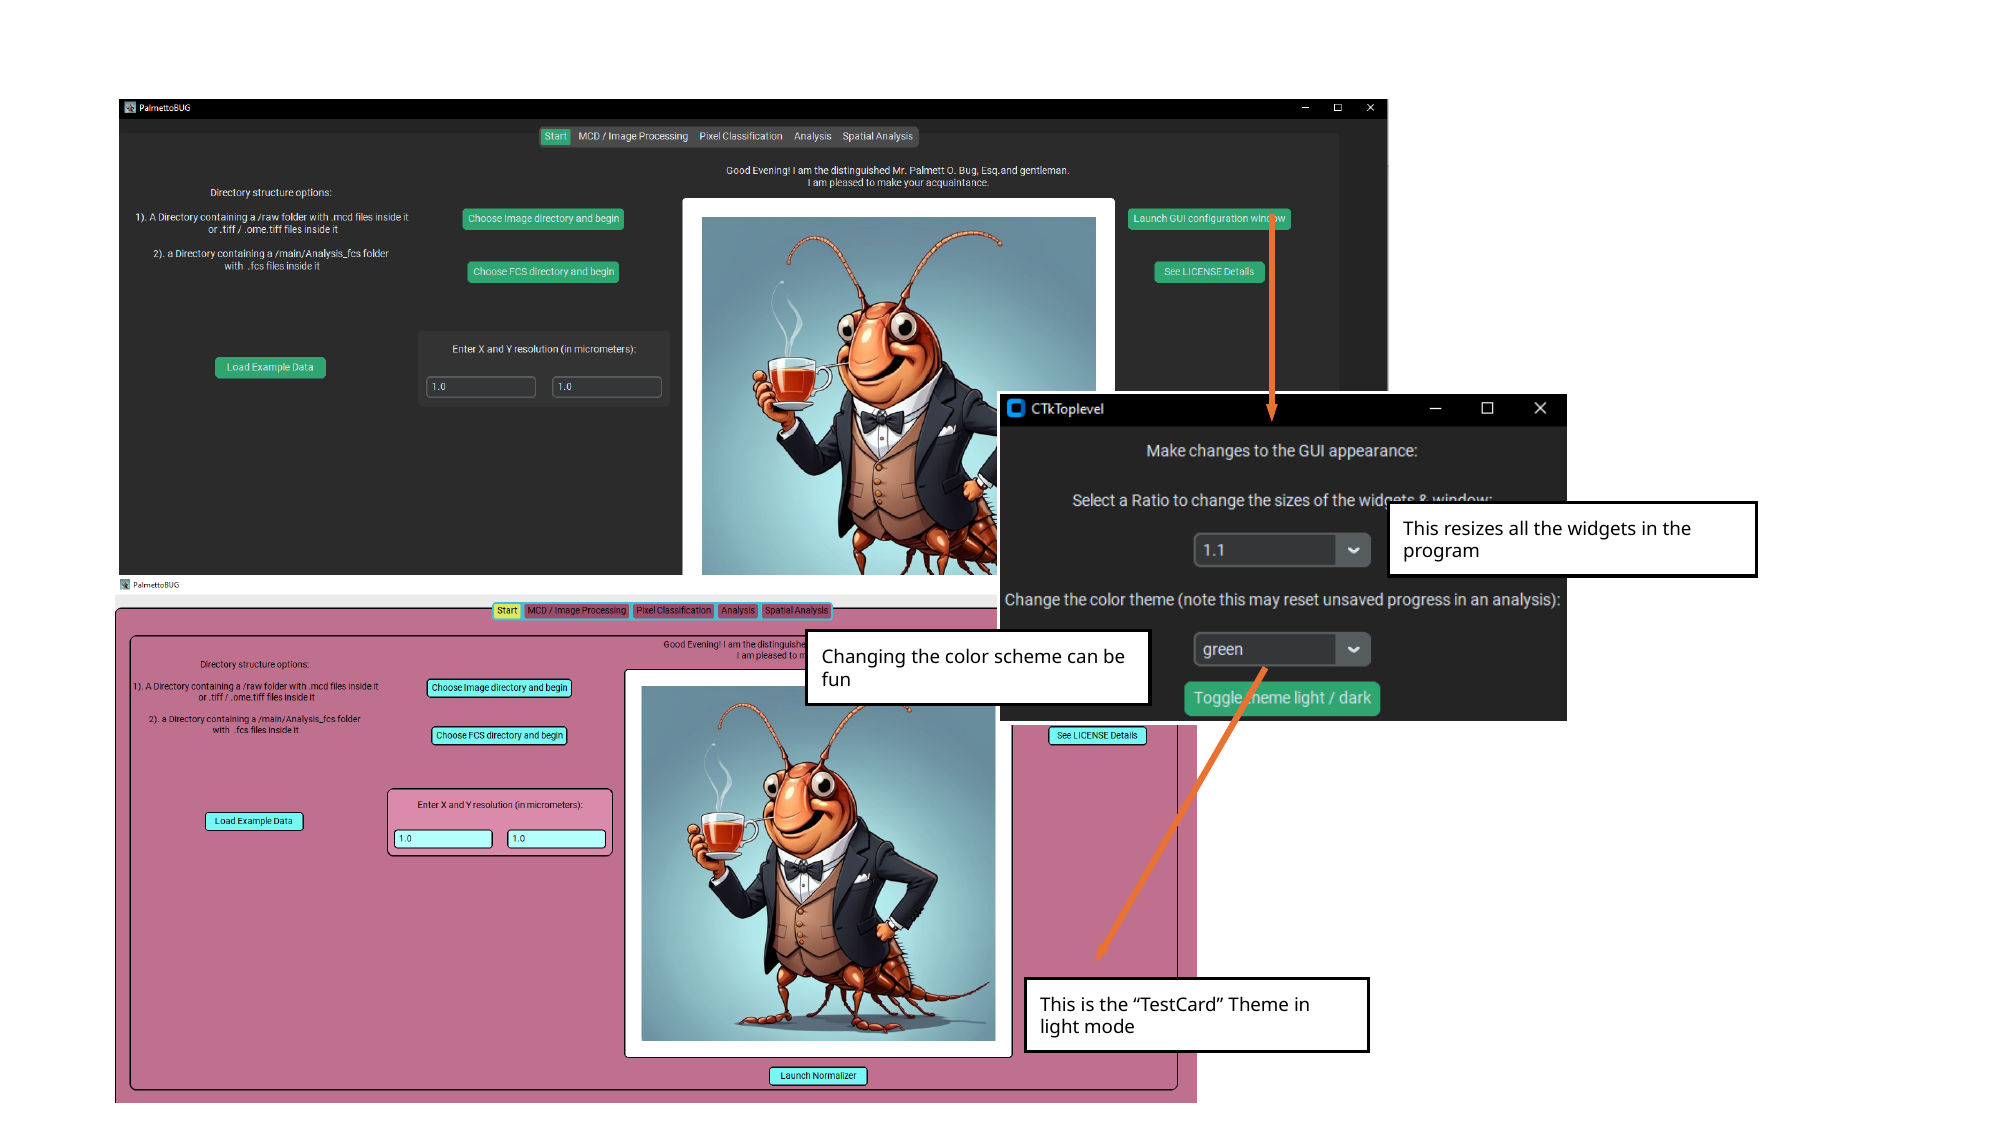

This resizes all the widgets in the program
Changing the color scheme can be fun
This is the “TestCard” Theme in light mode